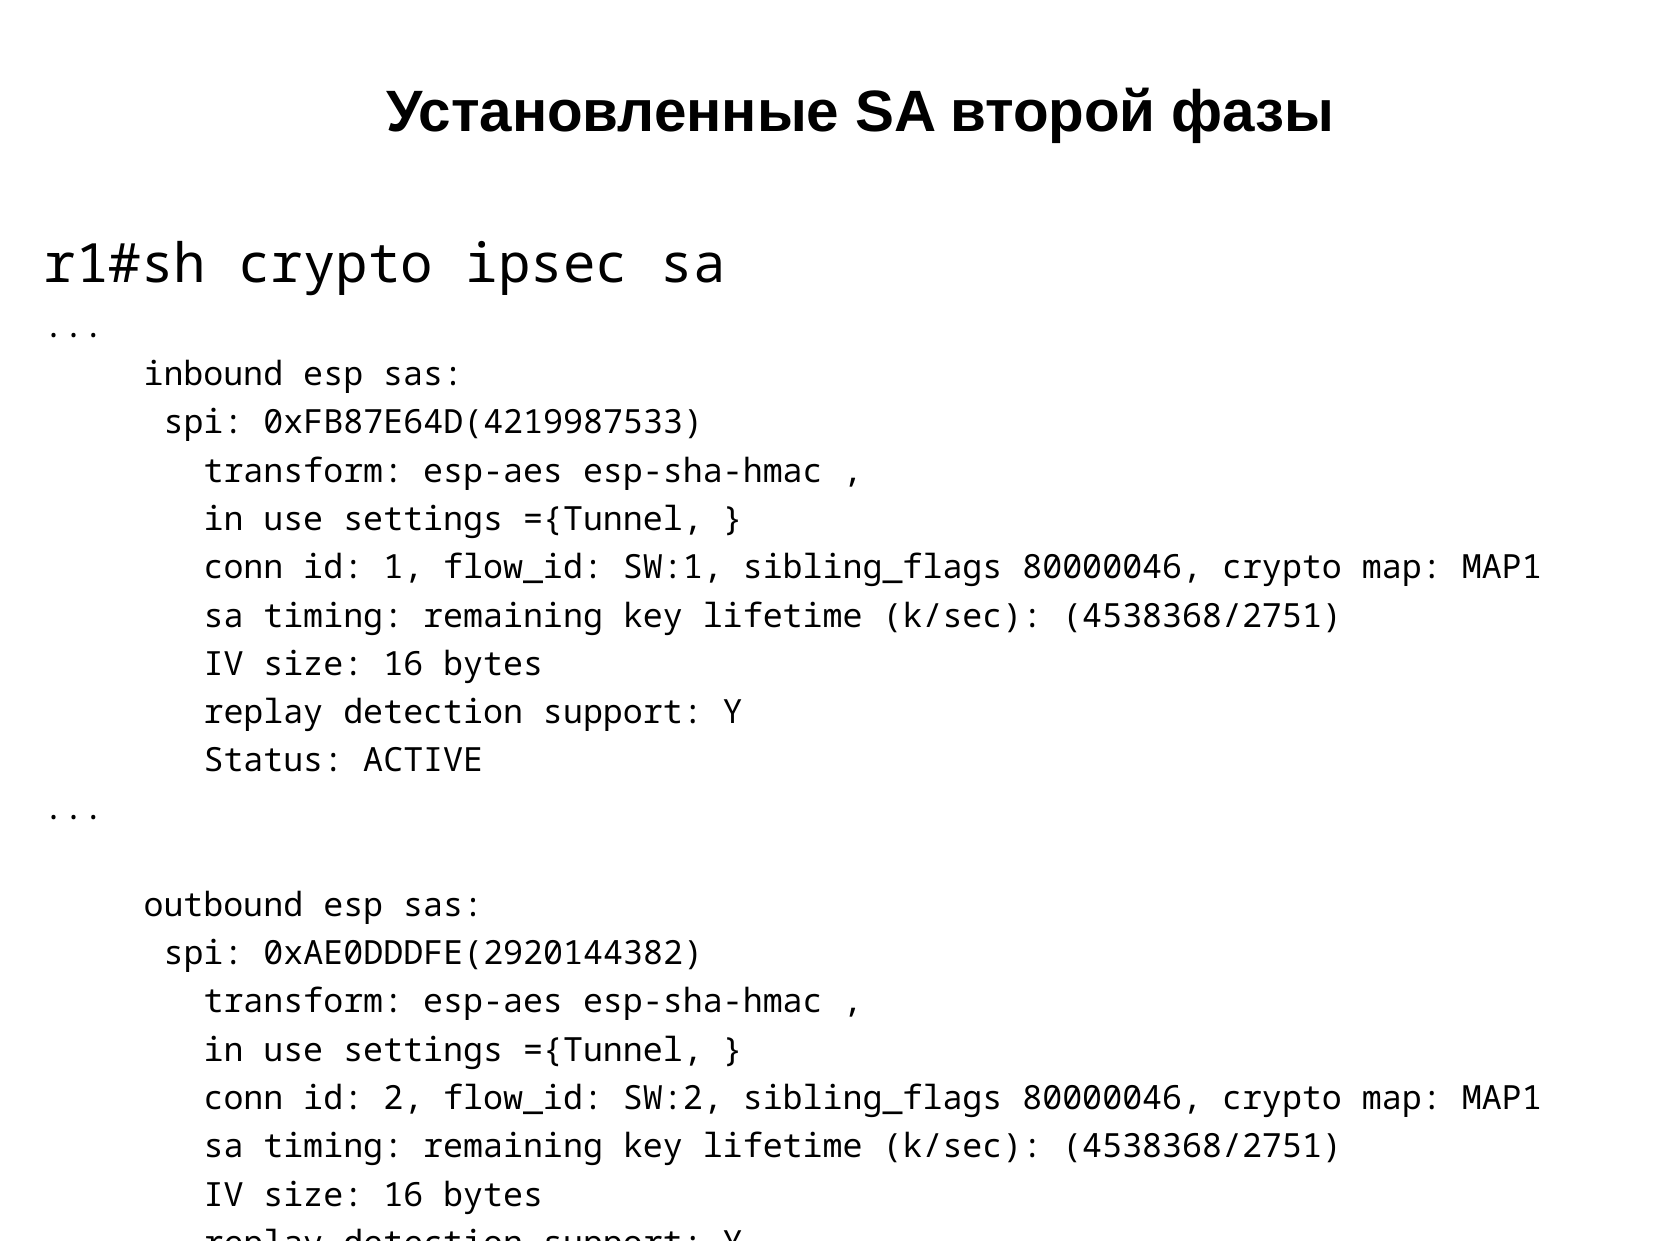

Установленные SA второй фазы
# r1#sh crypto ipsec sa
...
 inbound esp sas:
 spi: 0xFB87E64D(4219987533)
 transform: esp-aes esp-sha-hmac ,
 in use settings ={Tunnel, }
 conn id: 1, flow_id: SW:1, sibling_flags 80000046, crypto map: MAP1
 sa timing: remaining key lifetime (k/sec): (4538368/2751)
 IV size: 16 bytes
 replay detection support: Y
 Status: ACTIVE
...
 outbound esp sas:
 spi: 0xAE0DDDFE(2920144382)
 transform: esp-aes esp-sha-hmac ,
 in use settings ={Tunnel, }
 conn id: 2, flow_id: SW:2, sibling_flags 80000046, crypto map: MAP1
 sa timing: remaining key lifetime (k/sec): (4538368/2751)
 IV size: 16 bytes
 replay detection support: Y
 Status: ACTIVE
….